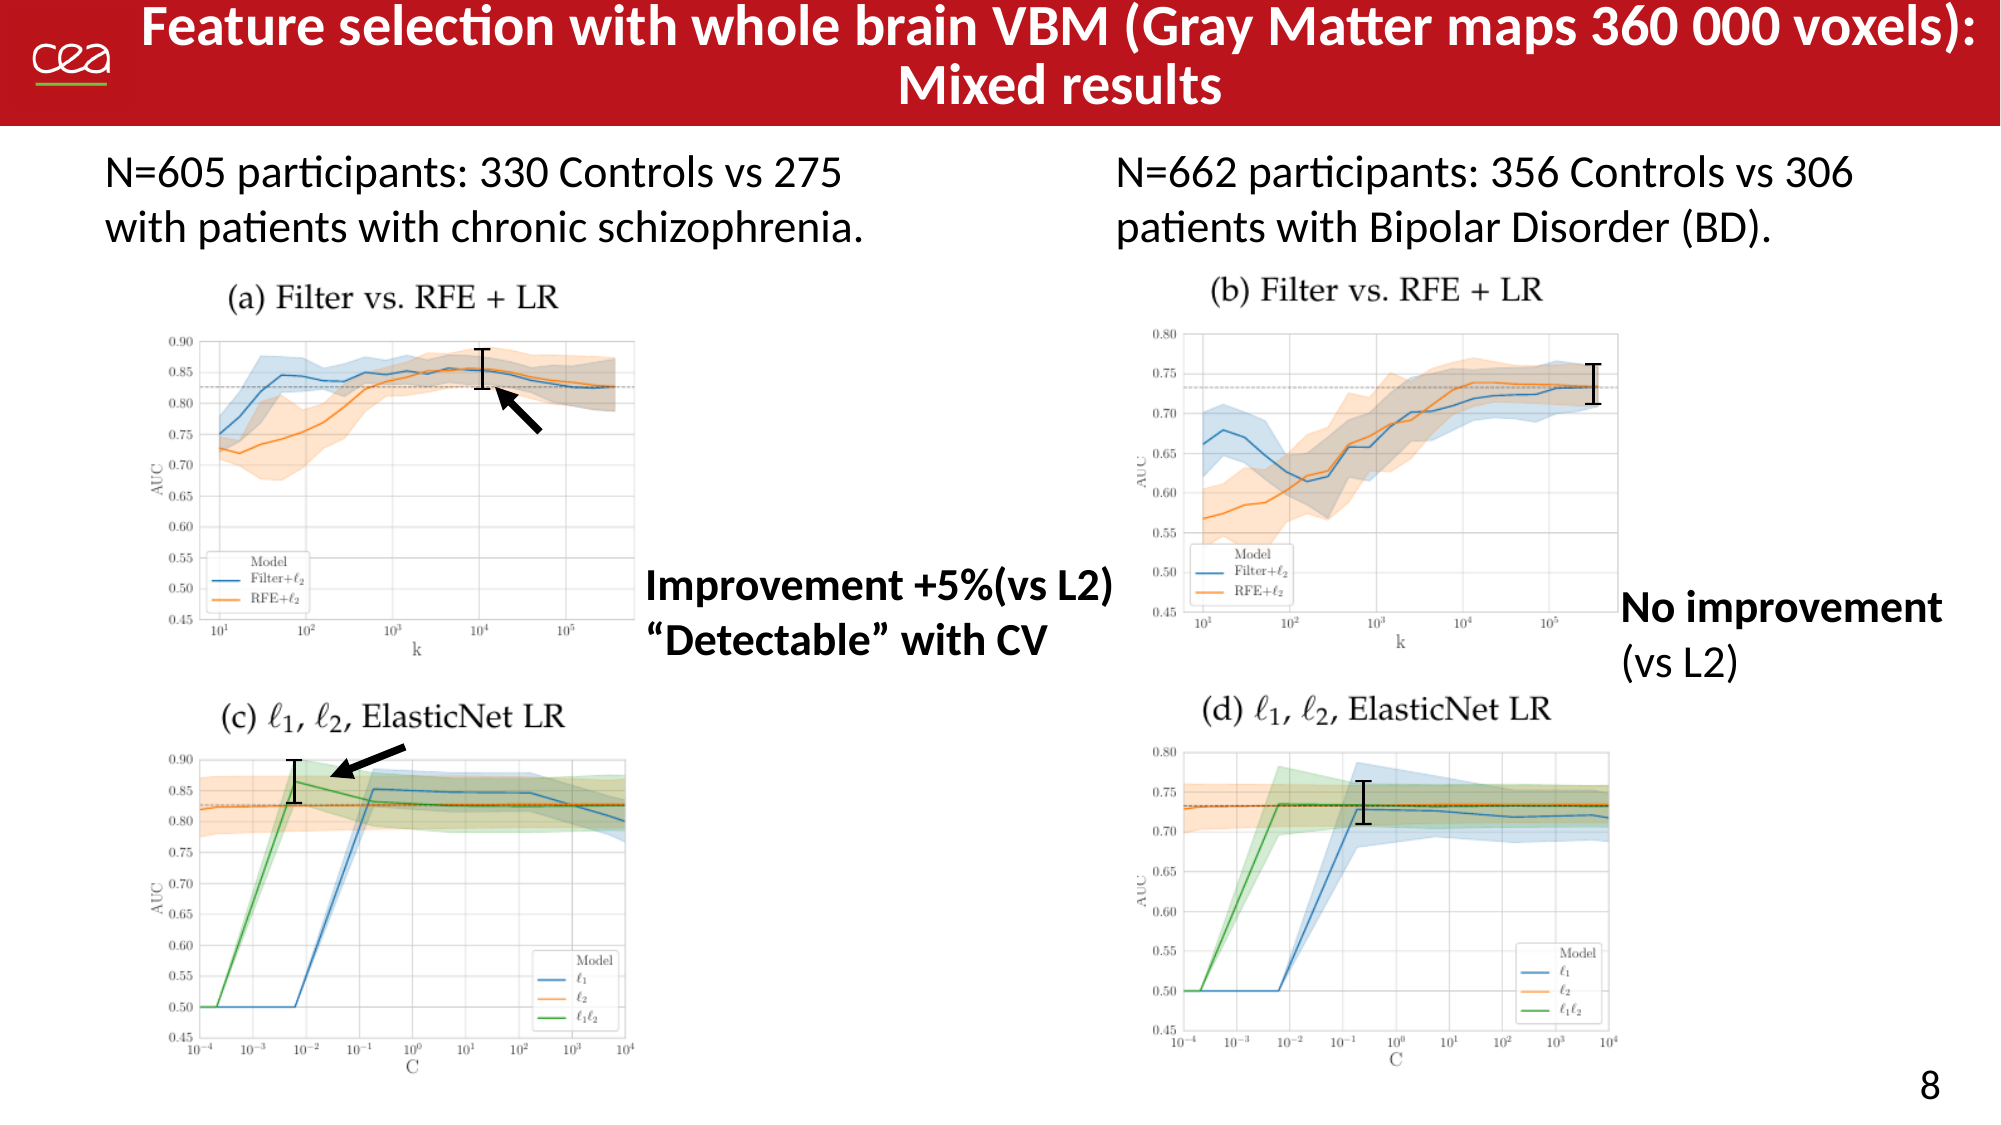

# Feature selection with whole brain VBM (Gray Matter maps 360 000 voxels): Mixed results
N=605 participants: 330 Controls vs 275 with patients with chronic schizophrenia.
N=662 participants: 356 Controls vs 306 patients with Bipolar Disorder (BD).
Improvement +5%(vs L2)
“Detectable” with CV
No improvement (vs L2)